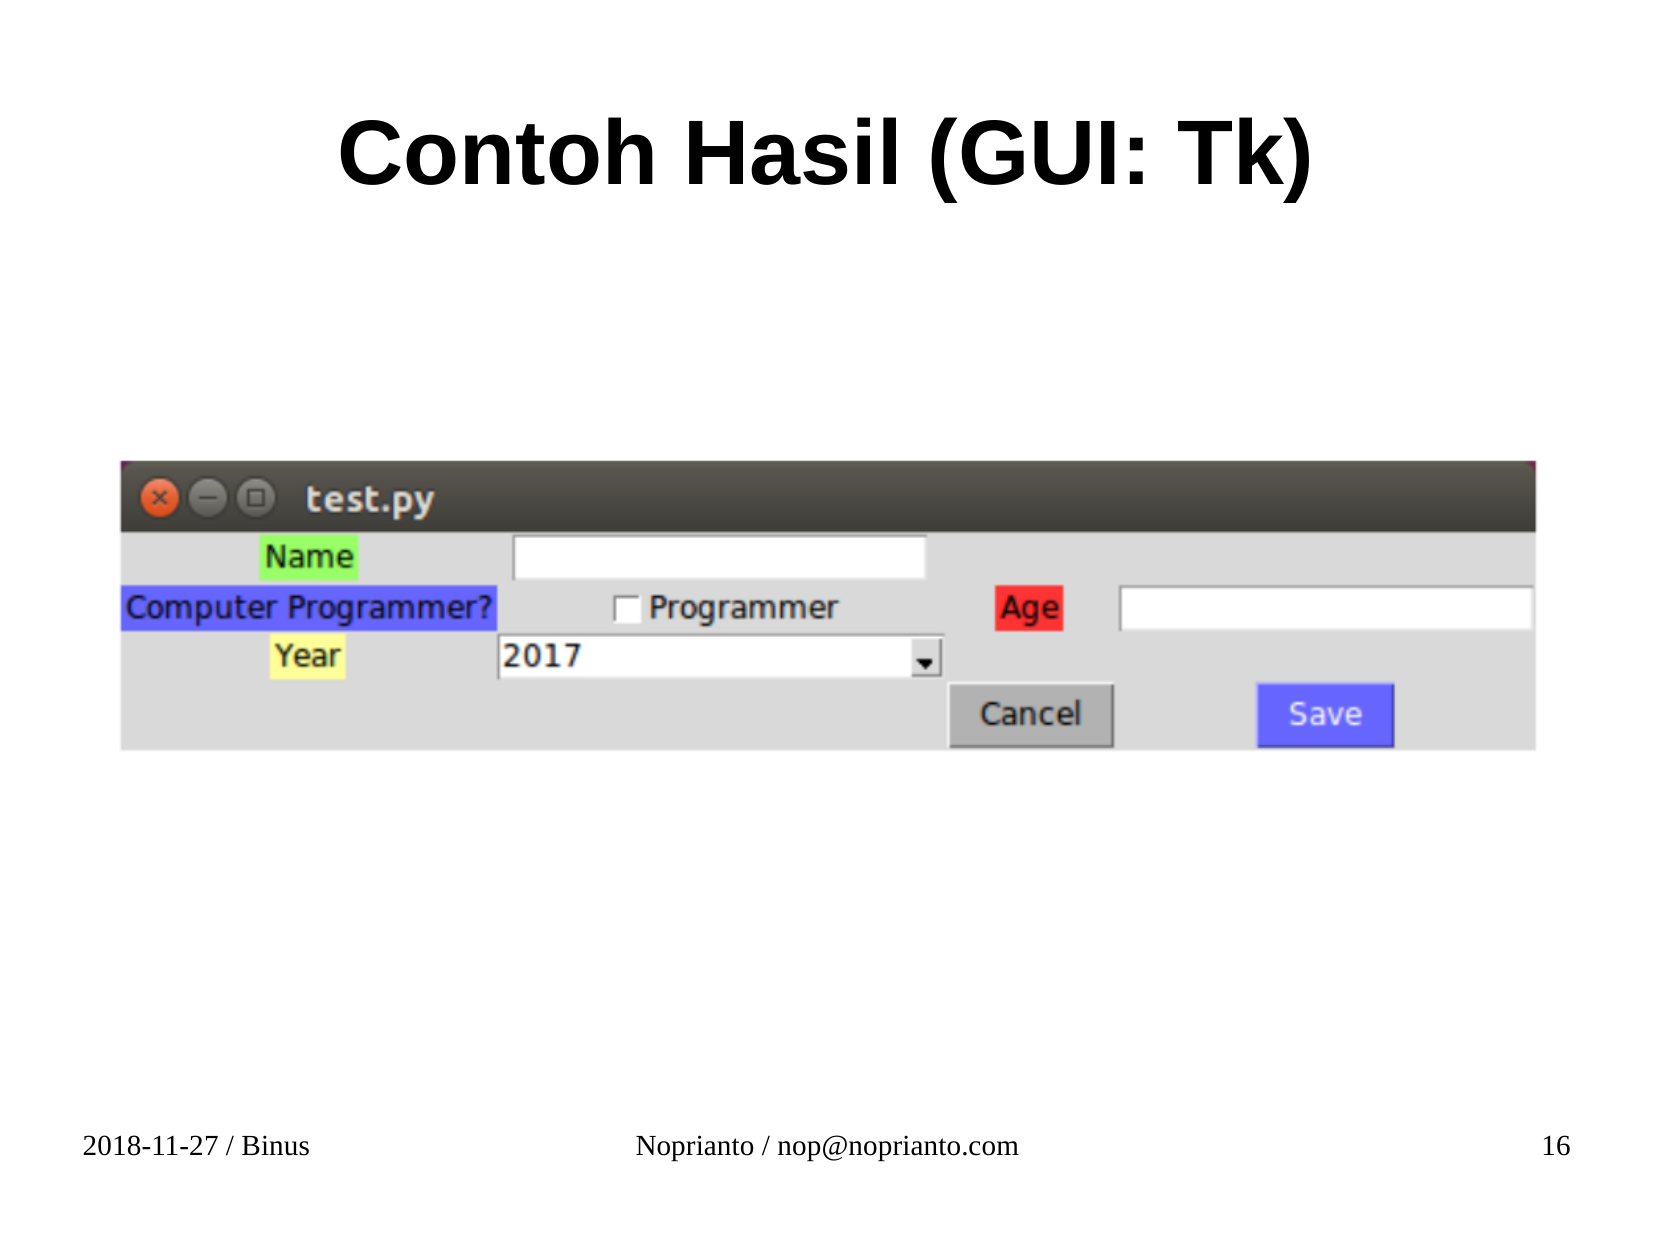

# Contoh Hasil (GUI: Tk)
2018-11-27 / Binus
Noprianto / nop@noprianto.com
16